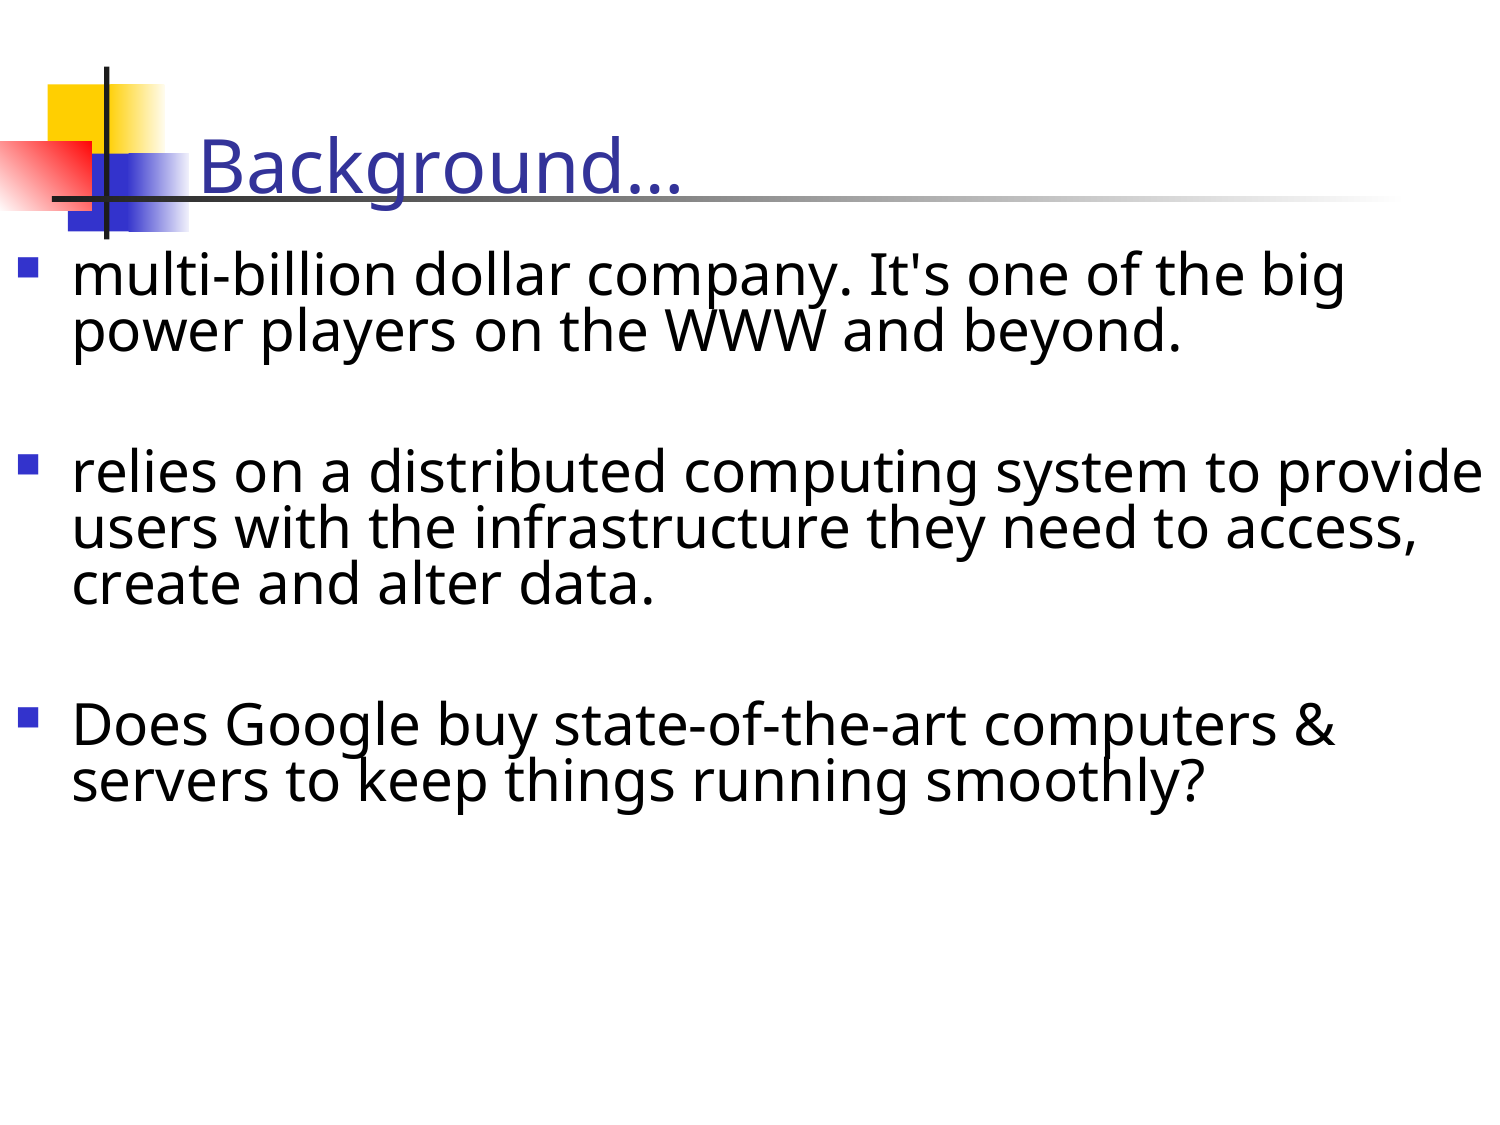

Background…
multi-billion dollar company. It's one of the big power players on the WWW and beyond.
relies on a distributed computing system to provide users with the infrastructure they need to access, create and alter data.
Does Google buy state-of-the-art computers & servers to keep things running smoothly?